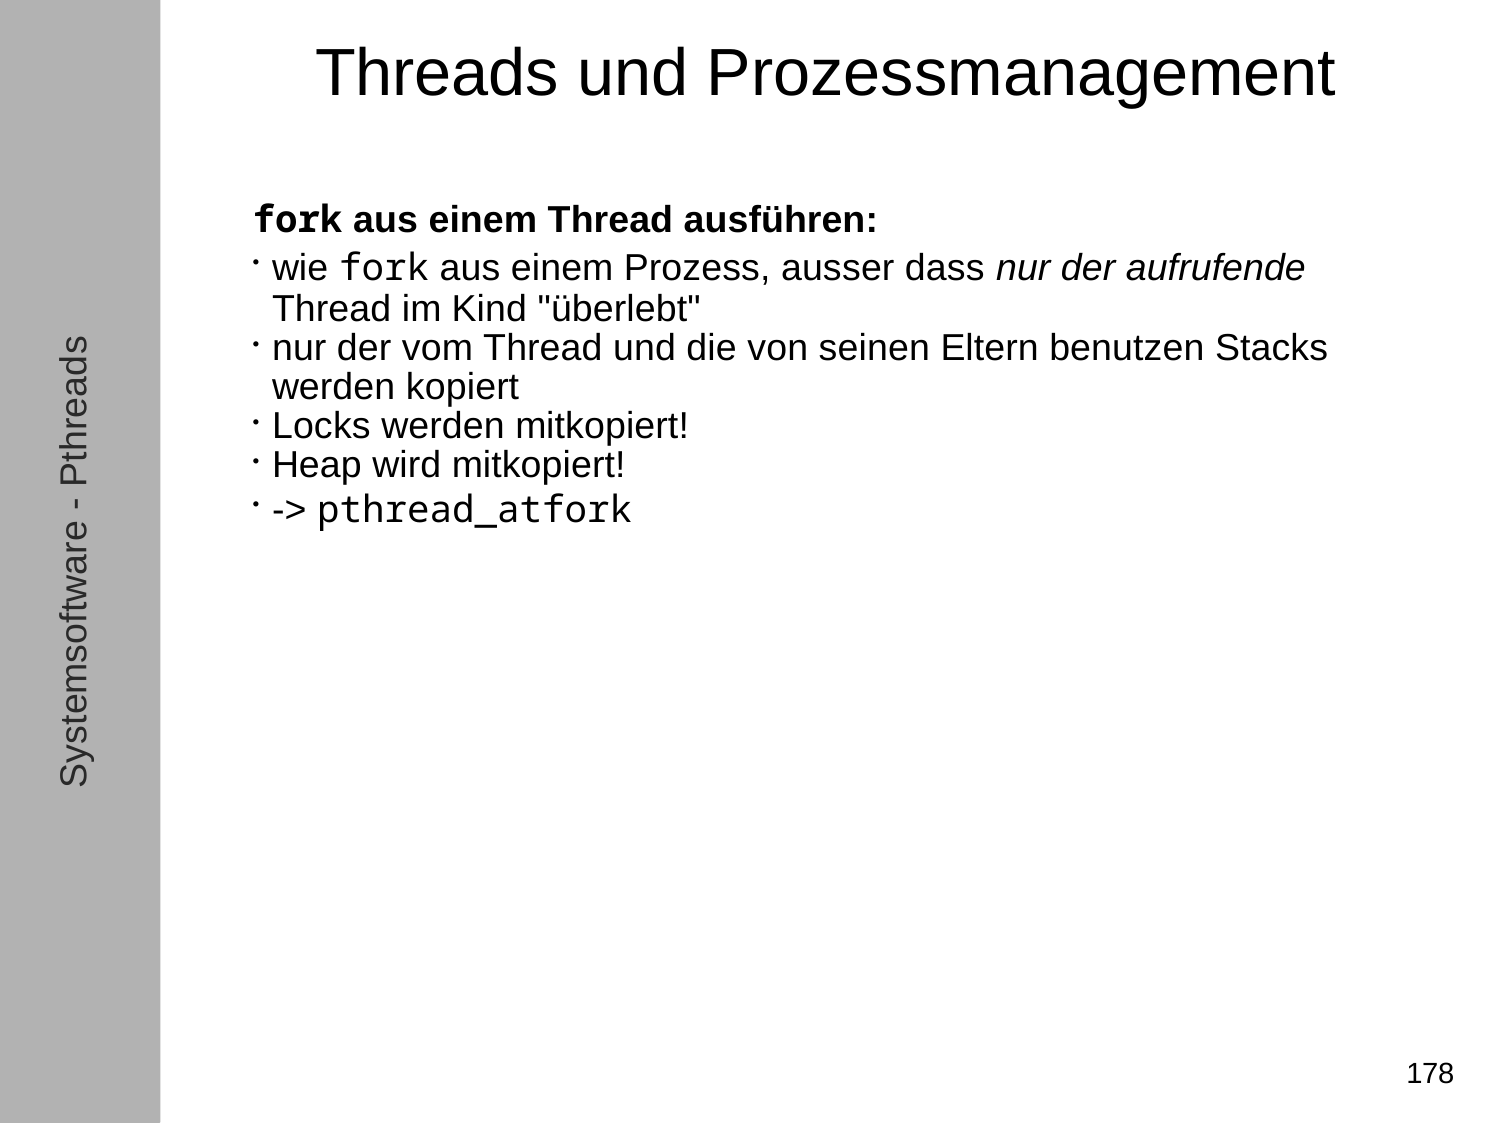

Threads und Prozessmanagement
fork aus einem Thread ausführen:
wie fork aus einem Prozess, ausser dass nur der aufrufende Thread im Kind "überlebt"
nur der vom Thread und die von seinen Eltern benutzen Stacks werden kopiert
Locks werden mitkopiert!
Heap wird mitkopiert!
-> pthread_atfork
Systemsoftware - Pthreads